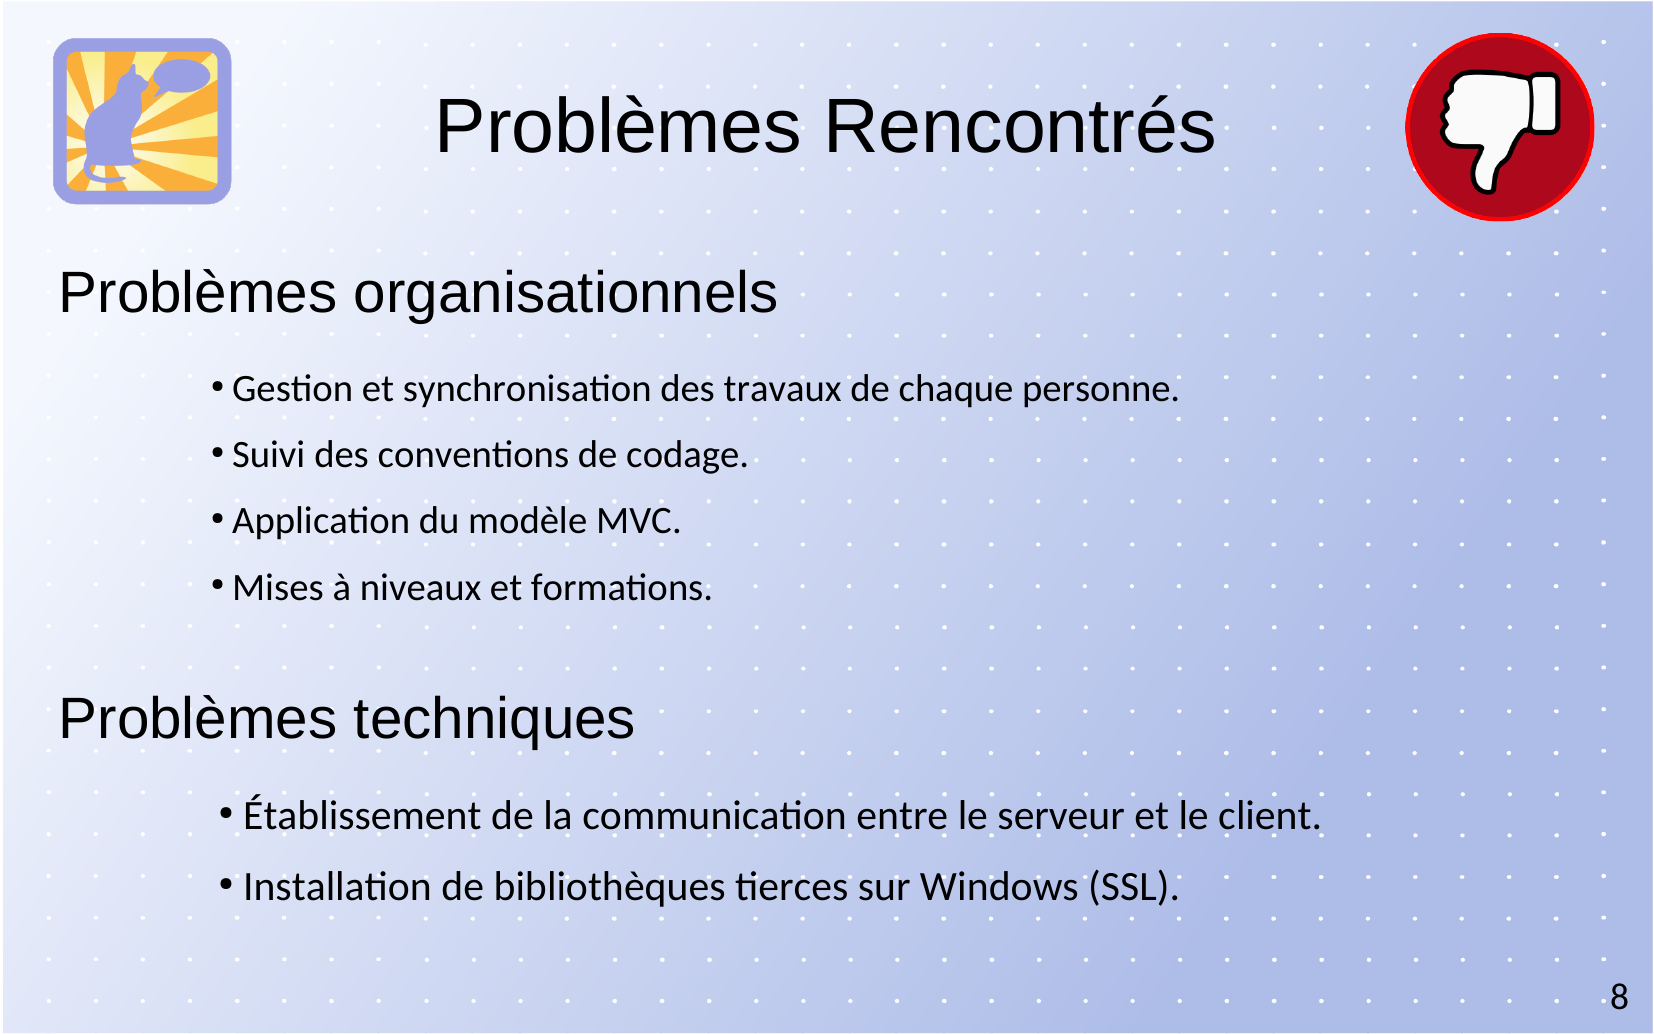

# Problèmes Rencontrés
Problèmes organisationnels
 Gestion et synchronisation des travaux de chaque personne.
 Suivi des conventions de codage.
 Application du modèle MVC.
 Mises à niveaux et formations.
Problèmes techniques
 Établissement de la communication entre le serveur et le client.
 Installation de bibliothèques tierces sur Windows (SSL).
8